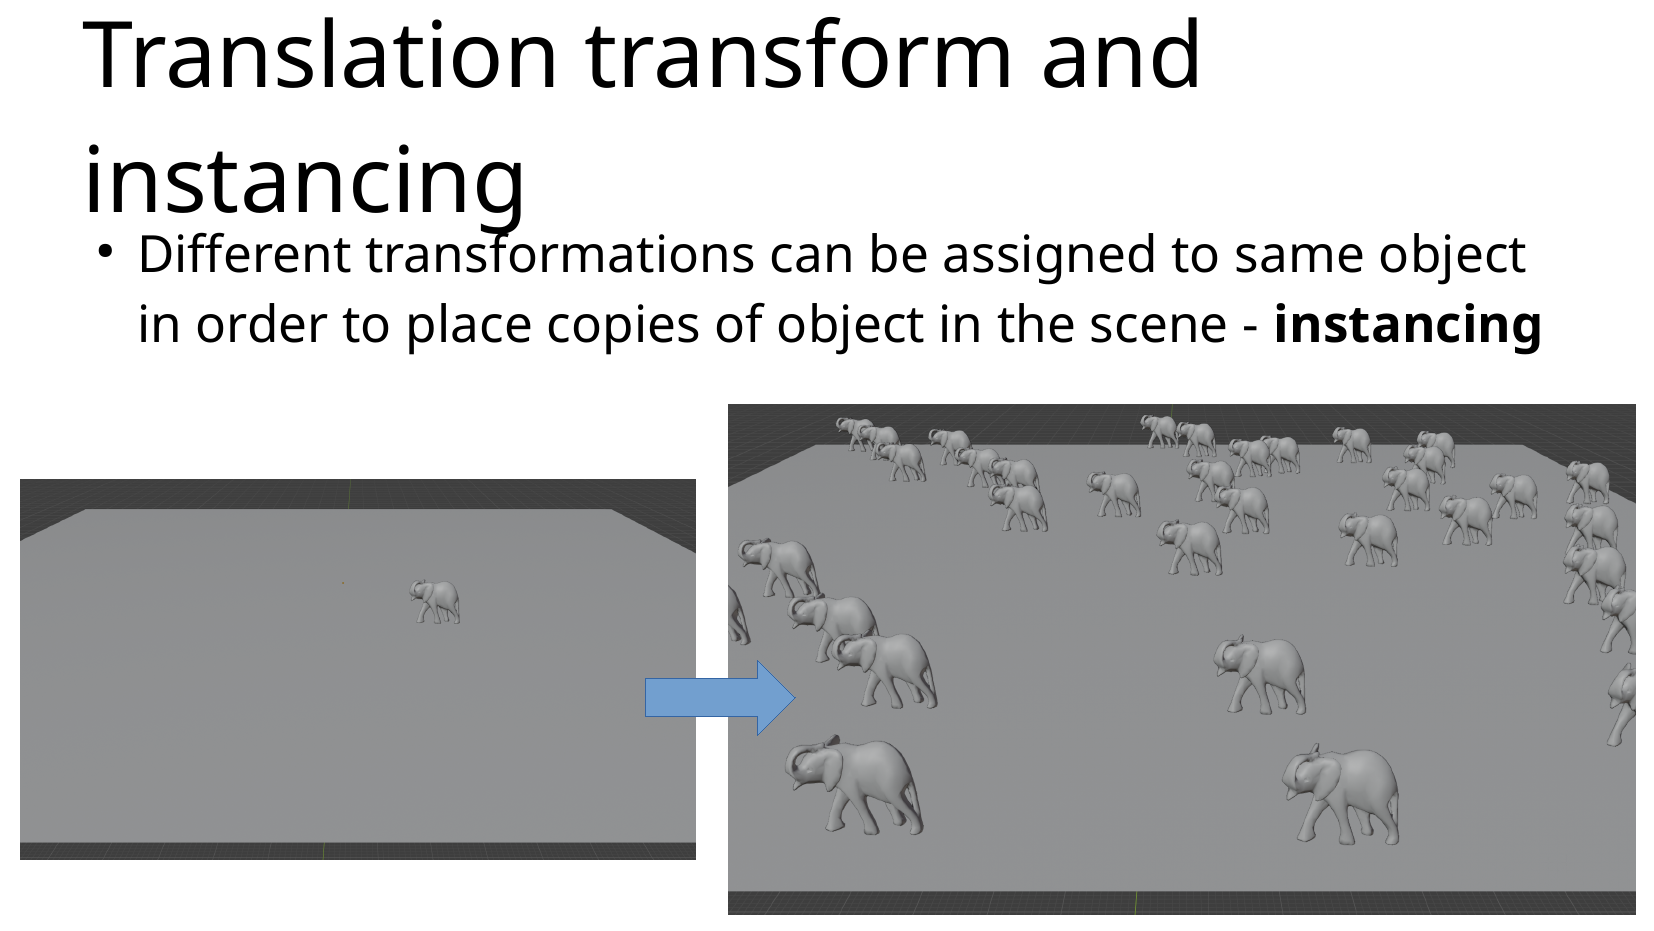

# Translation transform and instancing
Different transformations can be assigned to same object in order to place copies of object in the scene - instancing
43